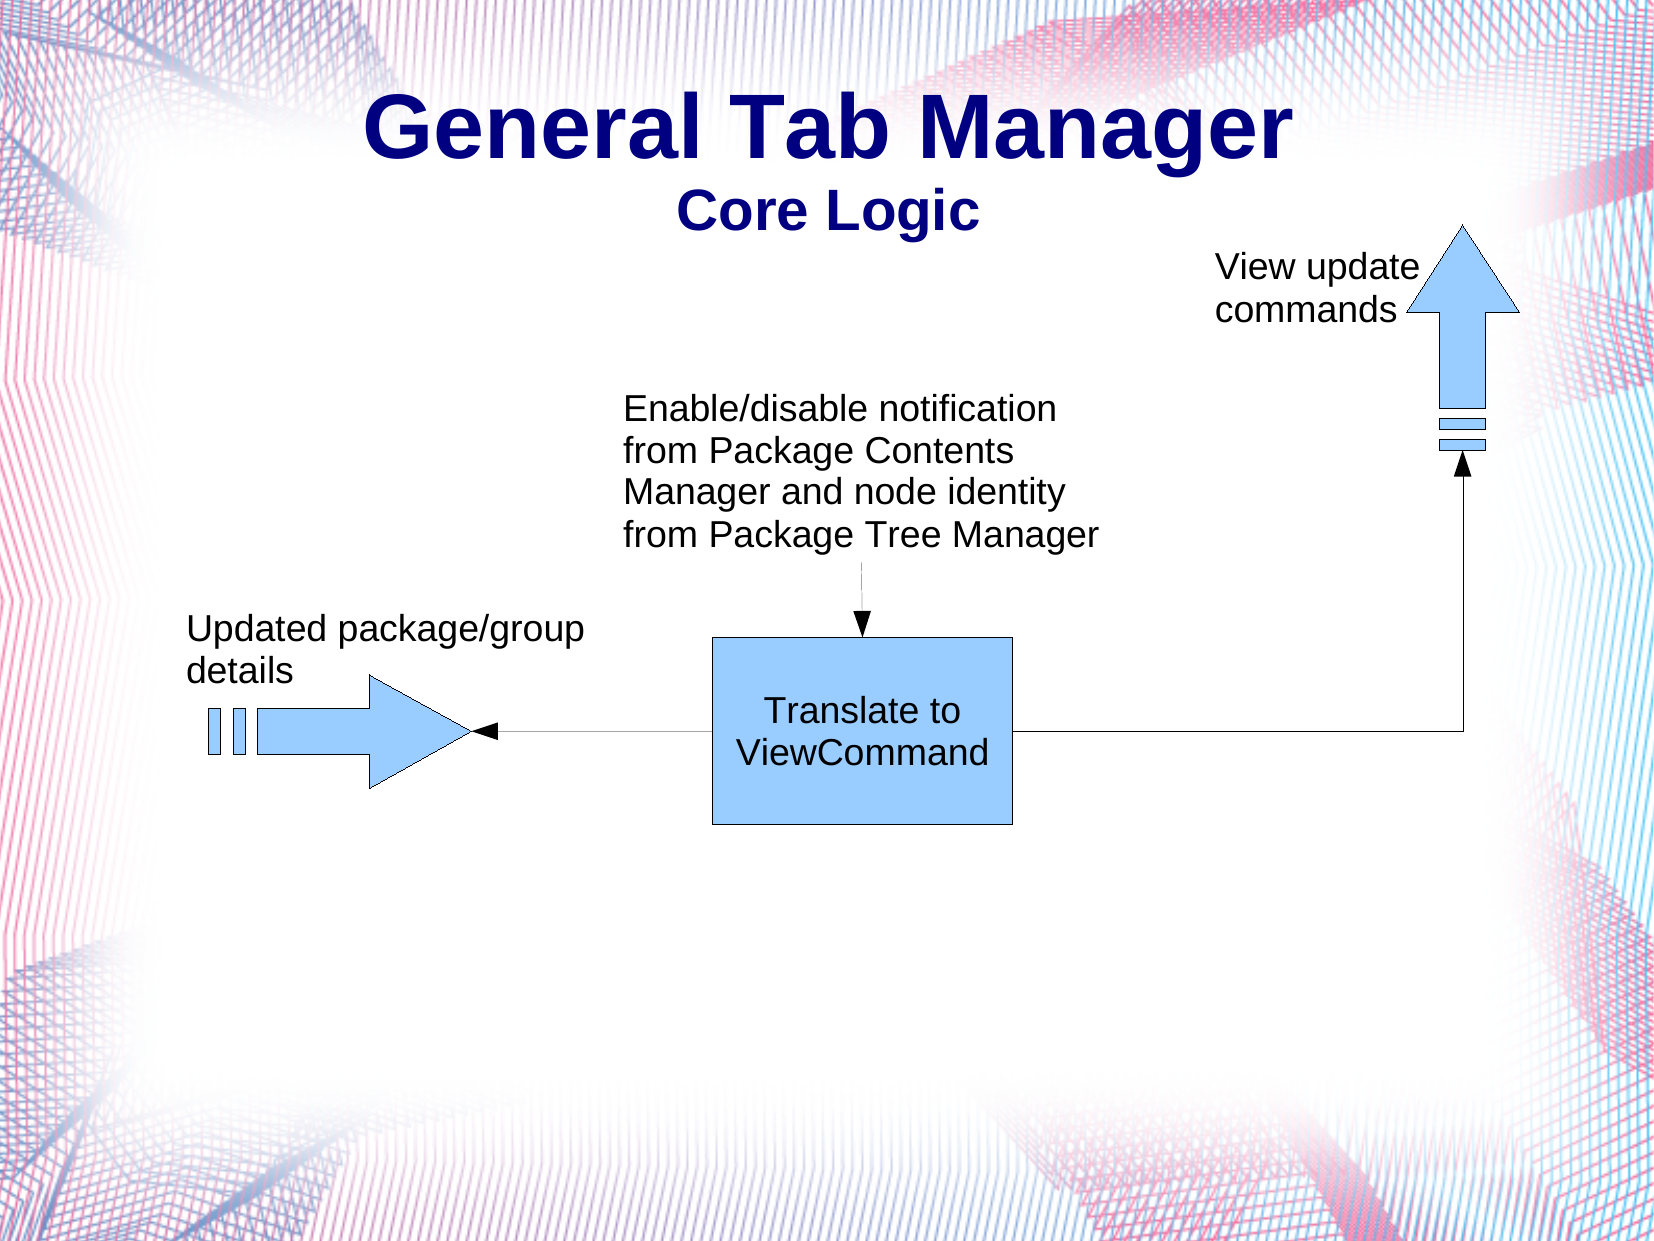

# General Tab Manager Core Logic
View update
commands
Enable/disable notification
from Package Contents
Manager and node identity
from Package Tree Manager
Updated package/group
details
Translate to
ViewCommand